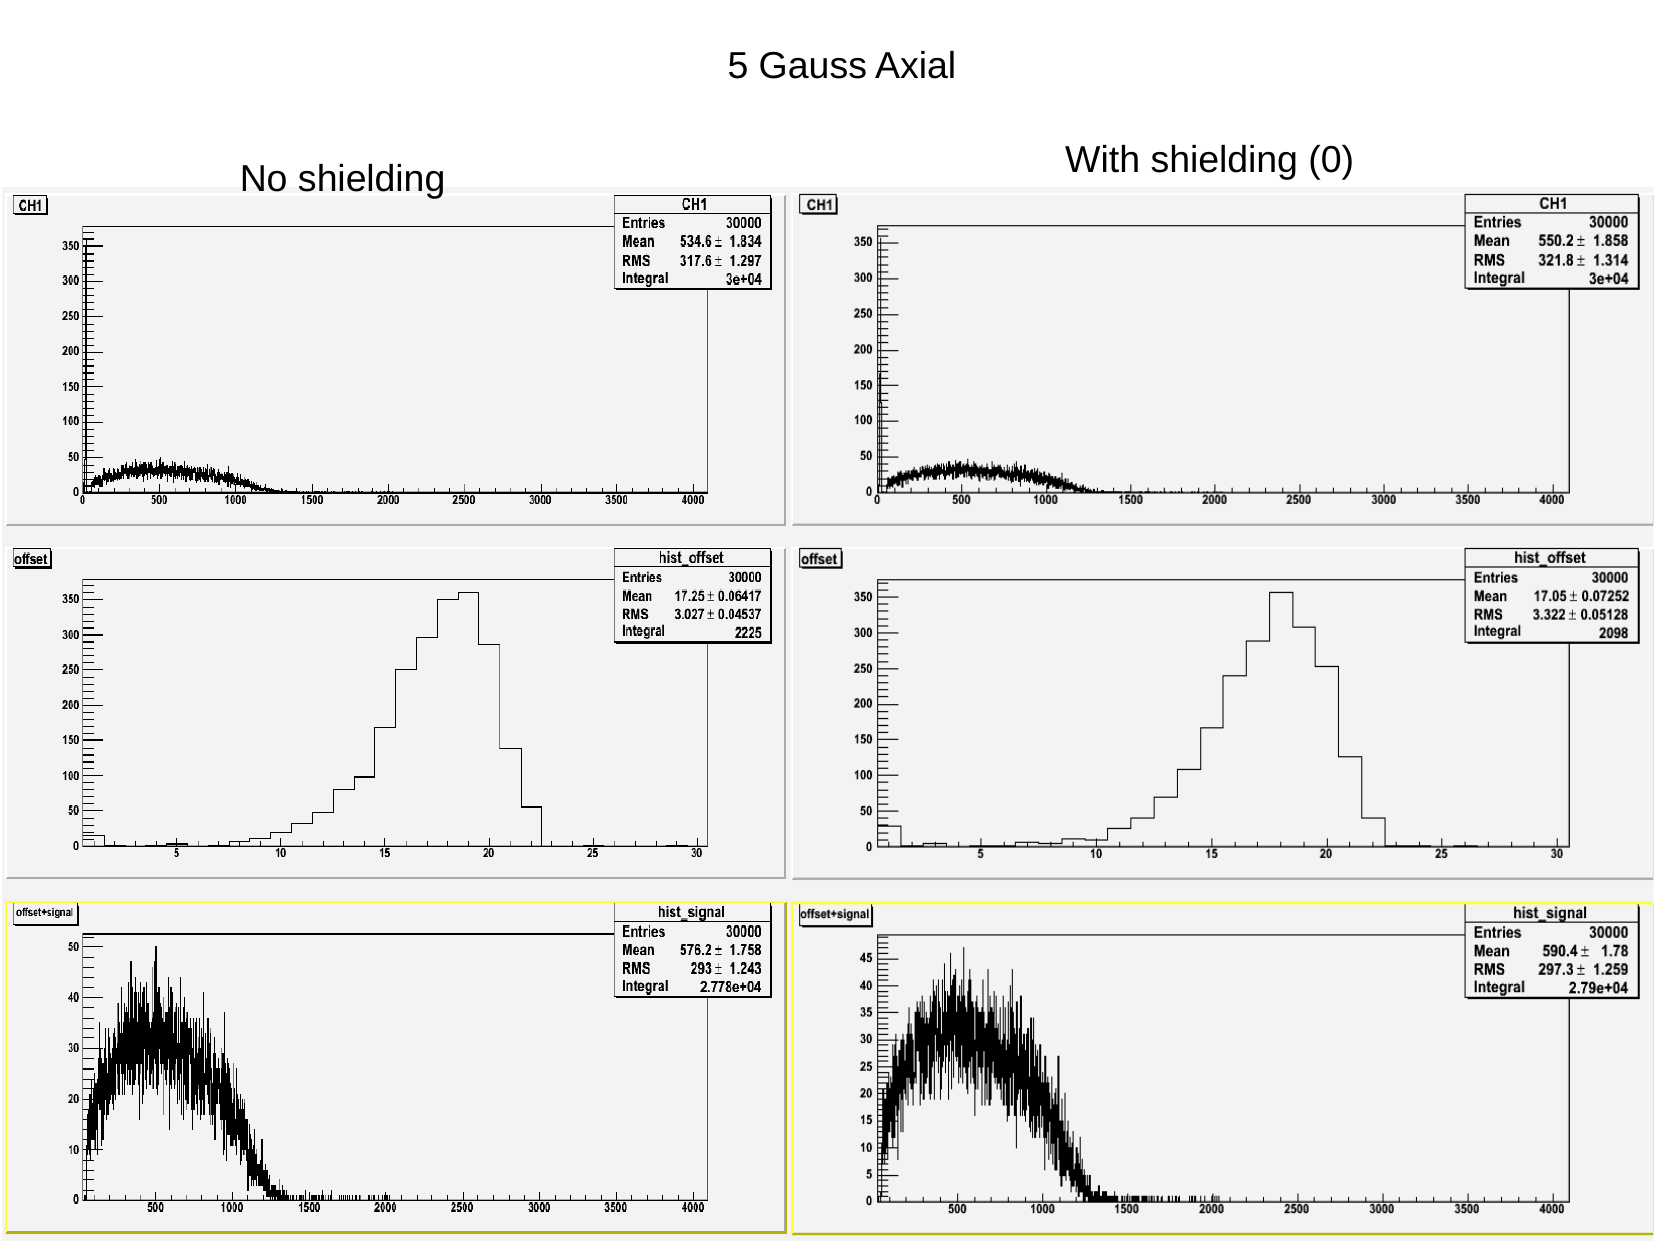

5 Gauss Axial
With shielding (0)
No shielding